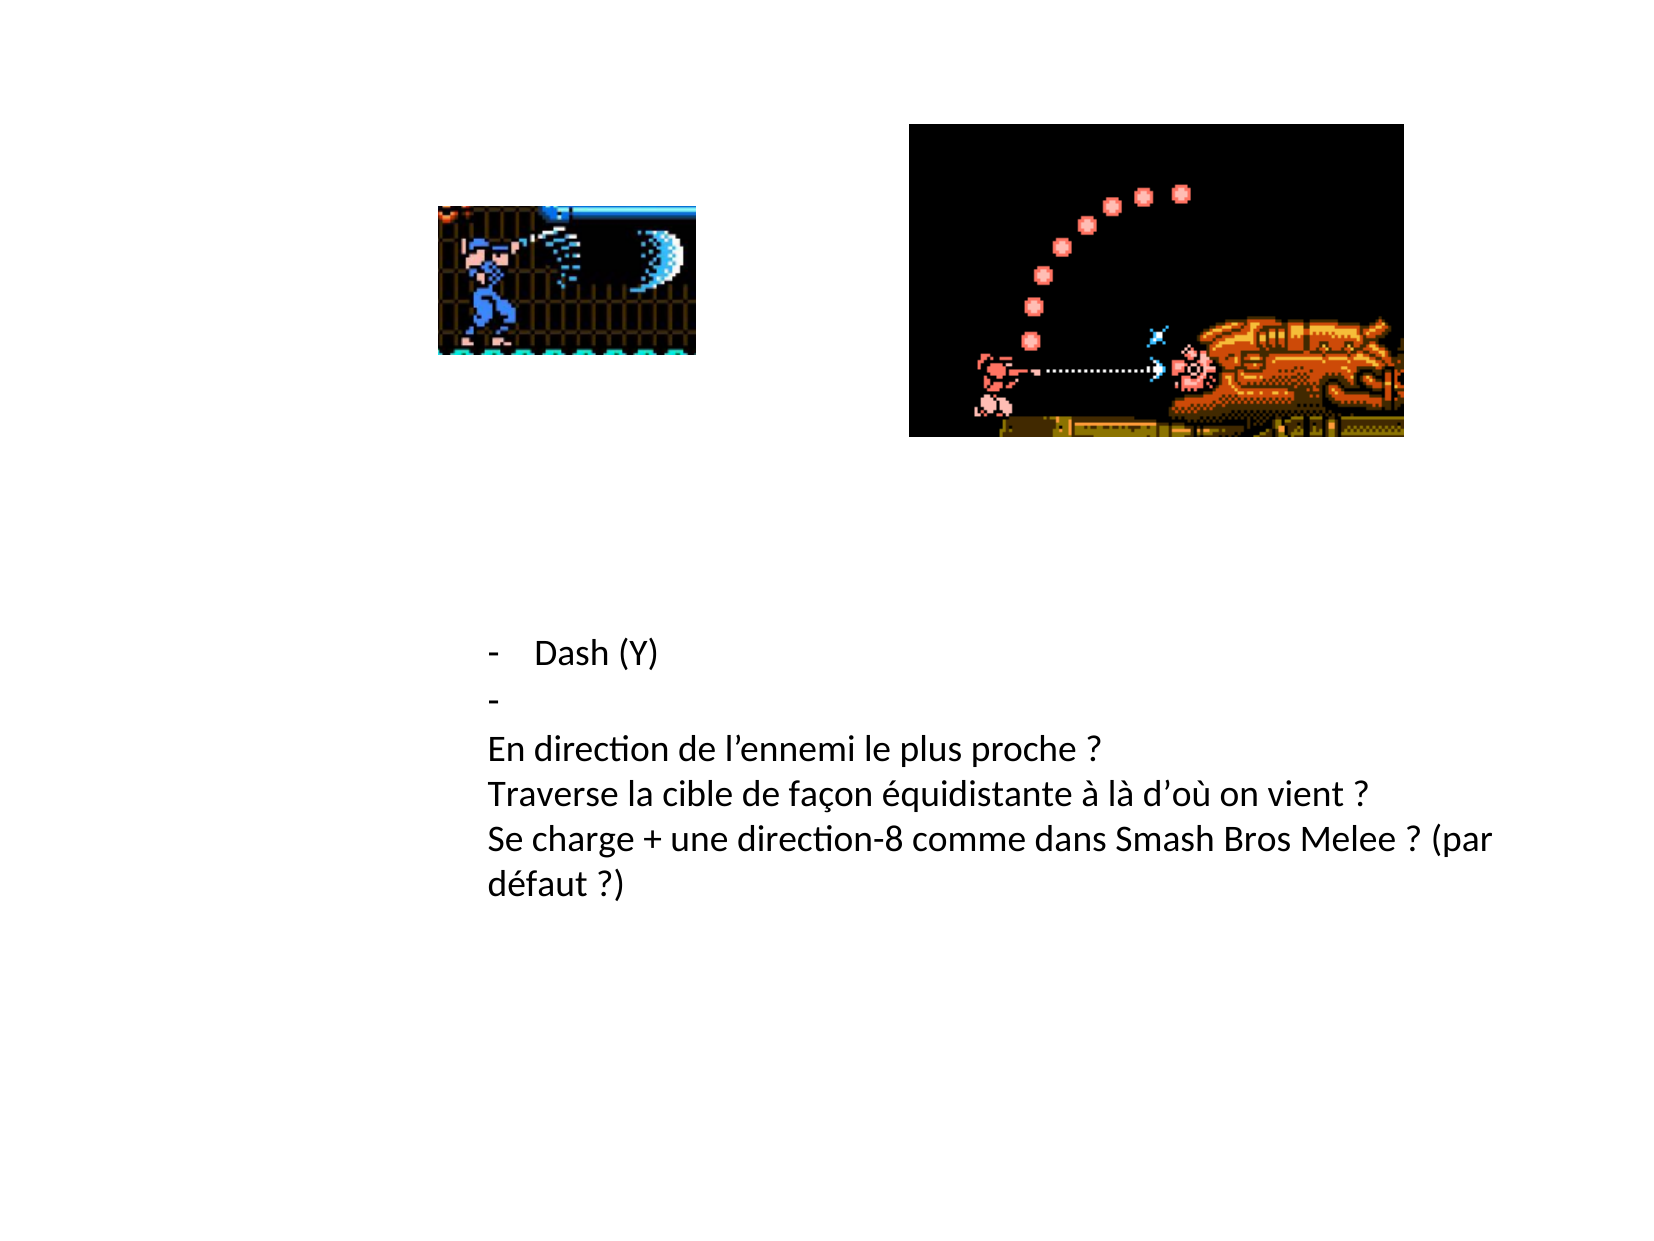

Dash (Y)
En direction de l’ennemi le plus proche ?
Traverse la cible de façon équidistante à là d’où on vient ?
Se charge + une direction-8 comme dans Smash Bros Melee ? (par défaut ?)